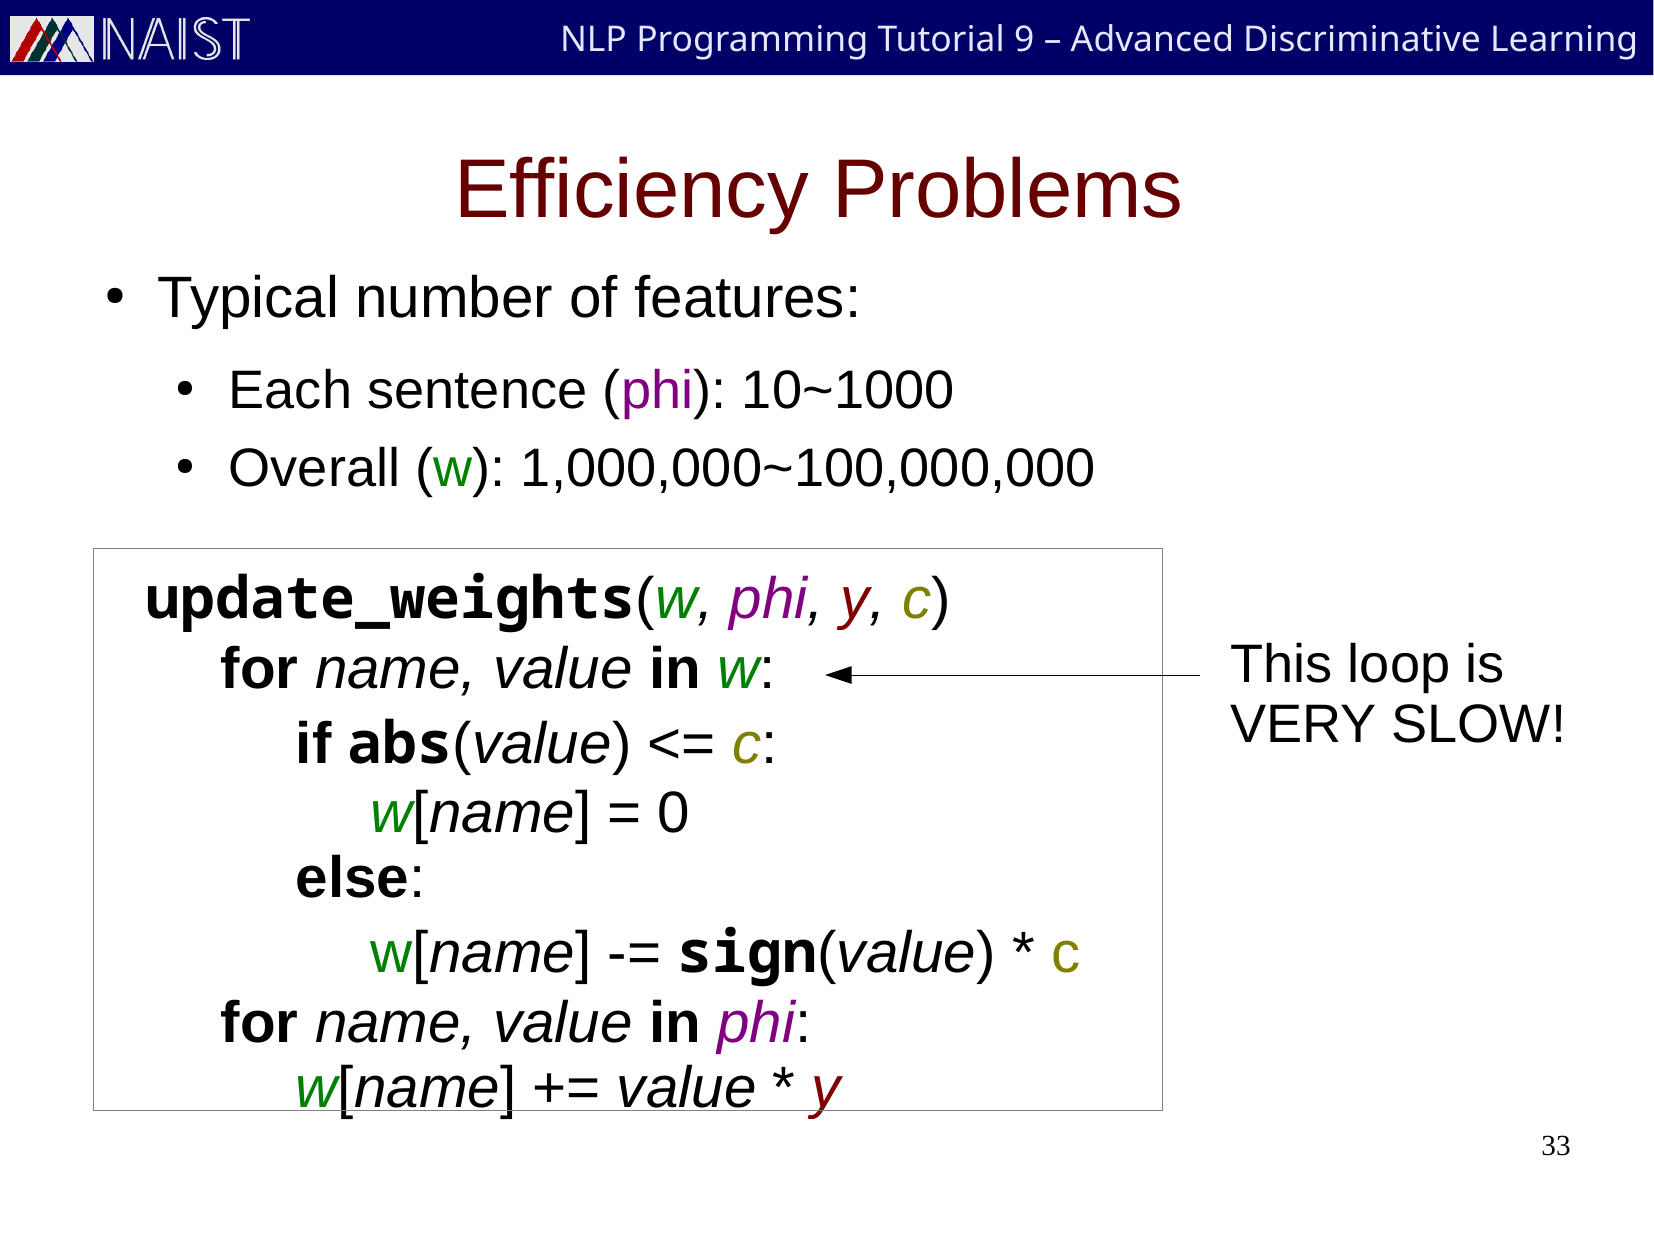

# Efficiency Problems
Typical number of features:
Each sentence (phi): 10~1000
Overall (w): 1,000,000~100,000,000
update_weights(w, phi, y, c)
	for name, value in w:
		if abs(value) <= c:
			w[name] = 0
		else:
			w[name] -= sign(value) * c
	for name, value in phi:
		w[name] += value * y
This loop is
VERY SLOW!
33